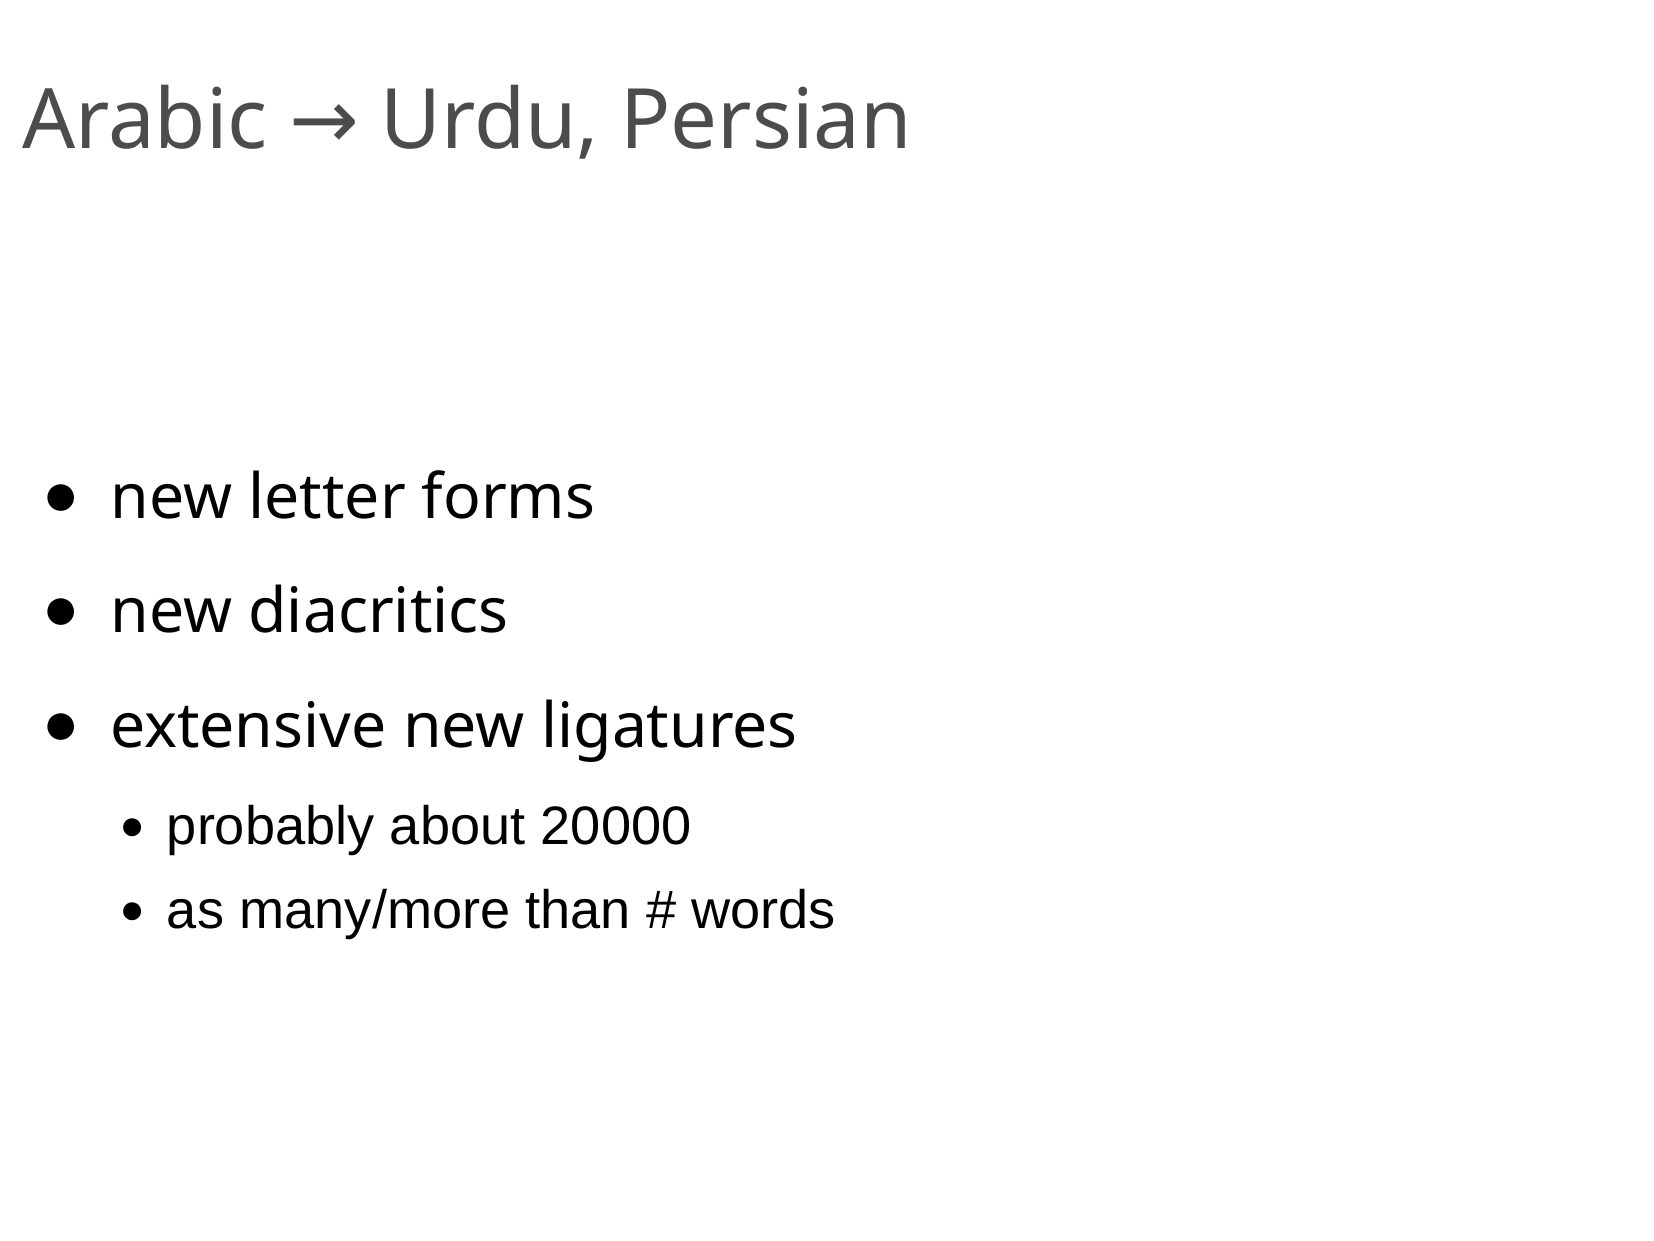

# Arabic → Urdu, Persian
new letter forms
new diacritics
extensive new ligatures
probably about 20000
as many/more than # words